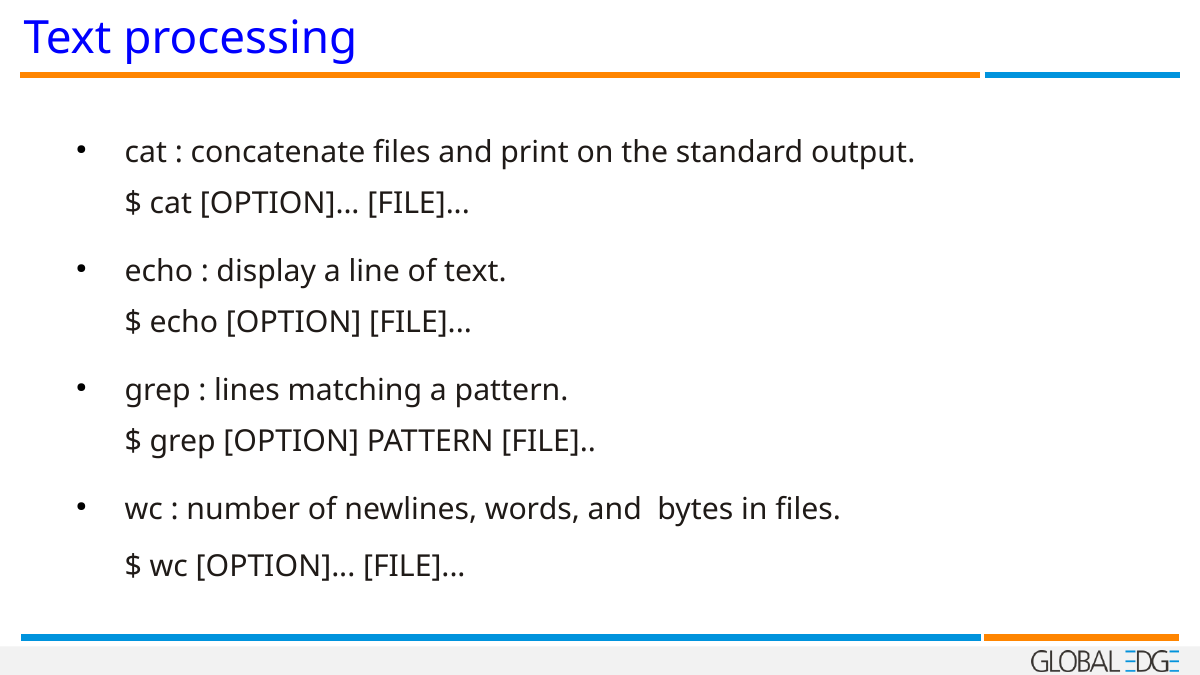

# Text processing
cat : concatenate files and print on the standard output.
$ cat [OPTION]... [FILE]...
echo : display a line of text.
$ echo [OPTION] [FILE]...
grep : lines matching a pattern.
$ grep [OPTION] PATTERN [FILE]..
wc : number of newlines, words, and bytes in files.
$ wc [OPTION]... [FILE]...